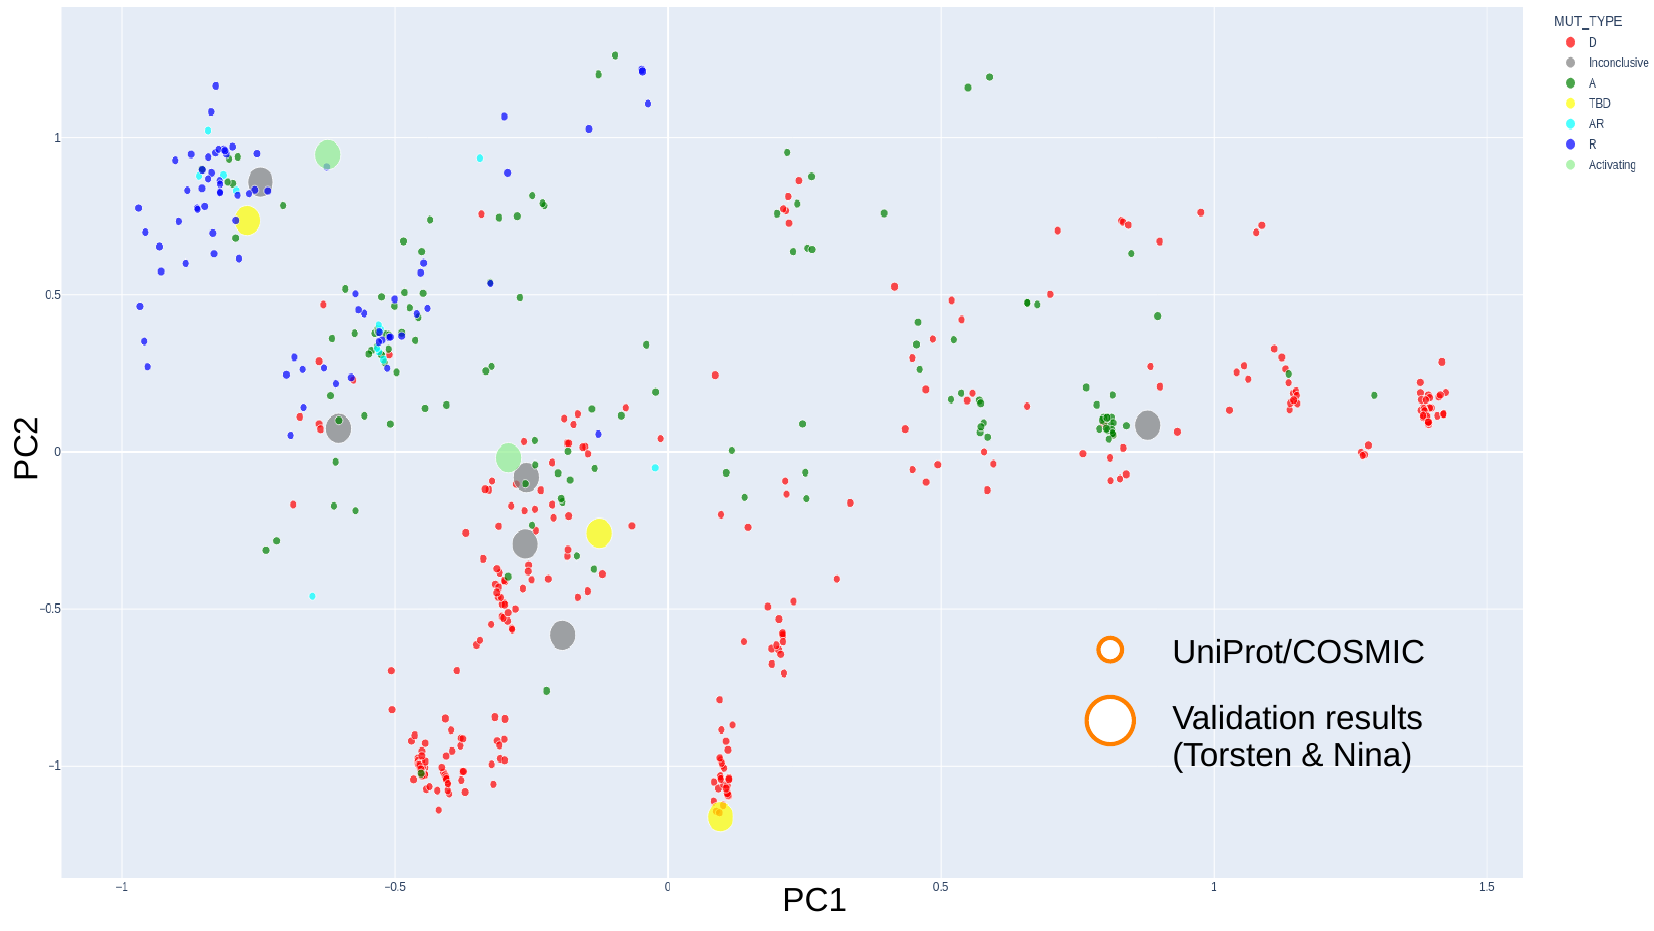

# PCA
PC2
UniProt/COSMIC
Validation results (Torsten & Nina)
PC1